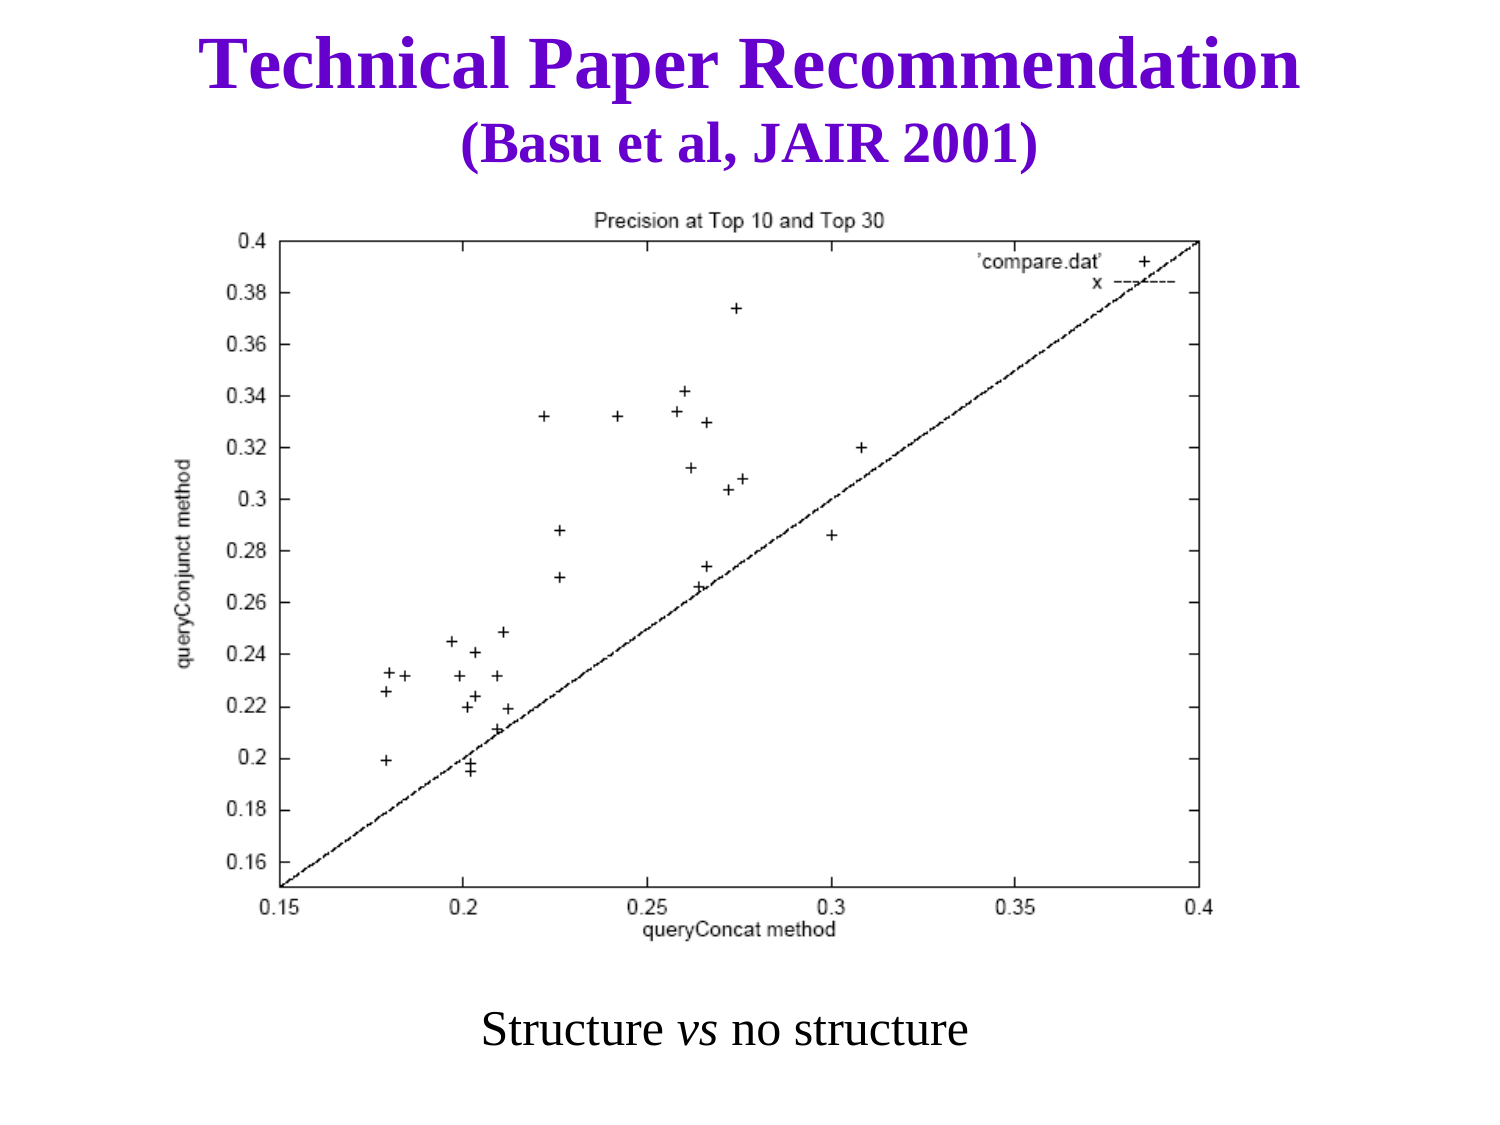

# Technical Paper Recommendation (Basu et al, JAIR 2001)
Structure vs no structure